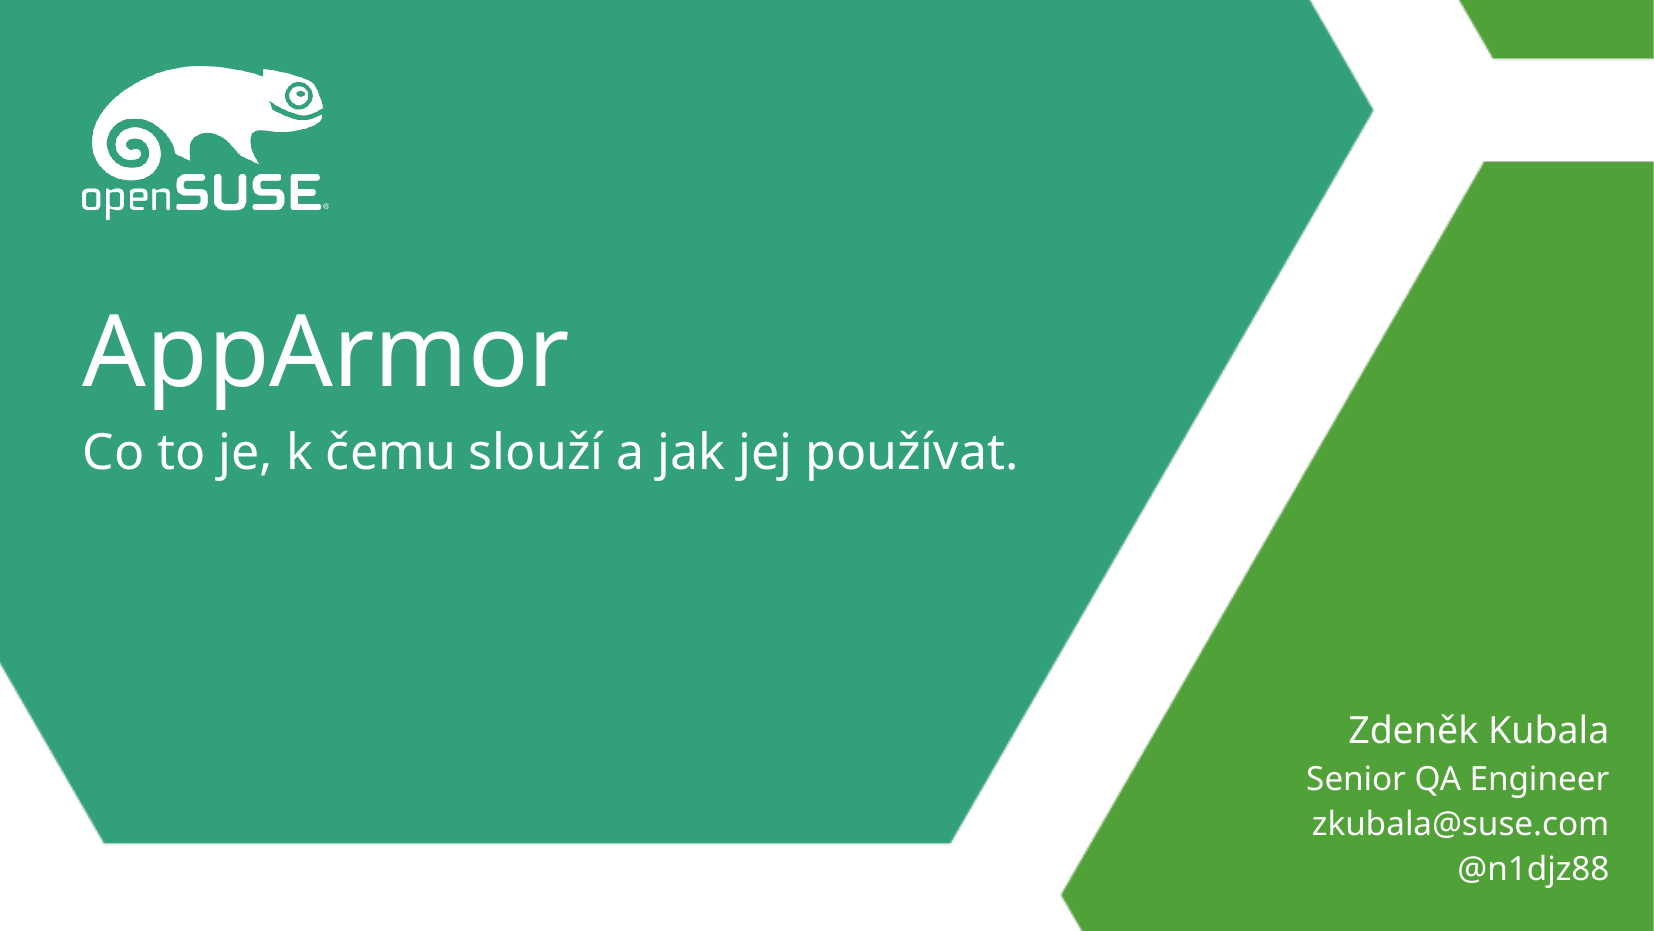

AppArmor
Co to je, k čemu slouží a jak jej používat.
# Zdeněk Kubala
Senior QA Engineer
zkubala@suse.com
 @n1djz88